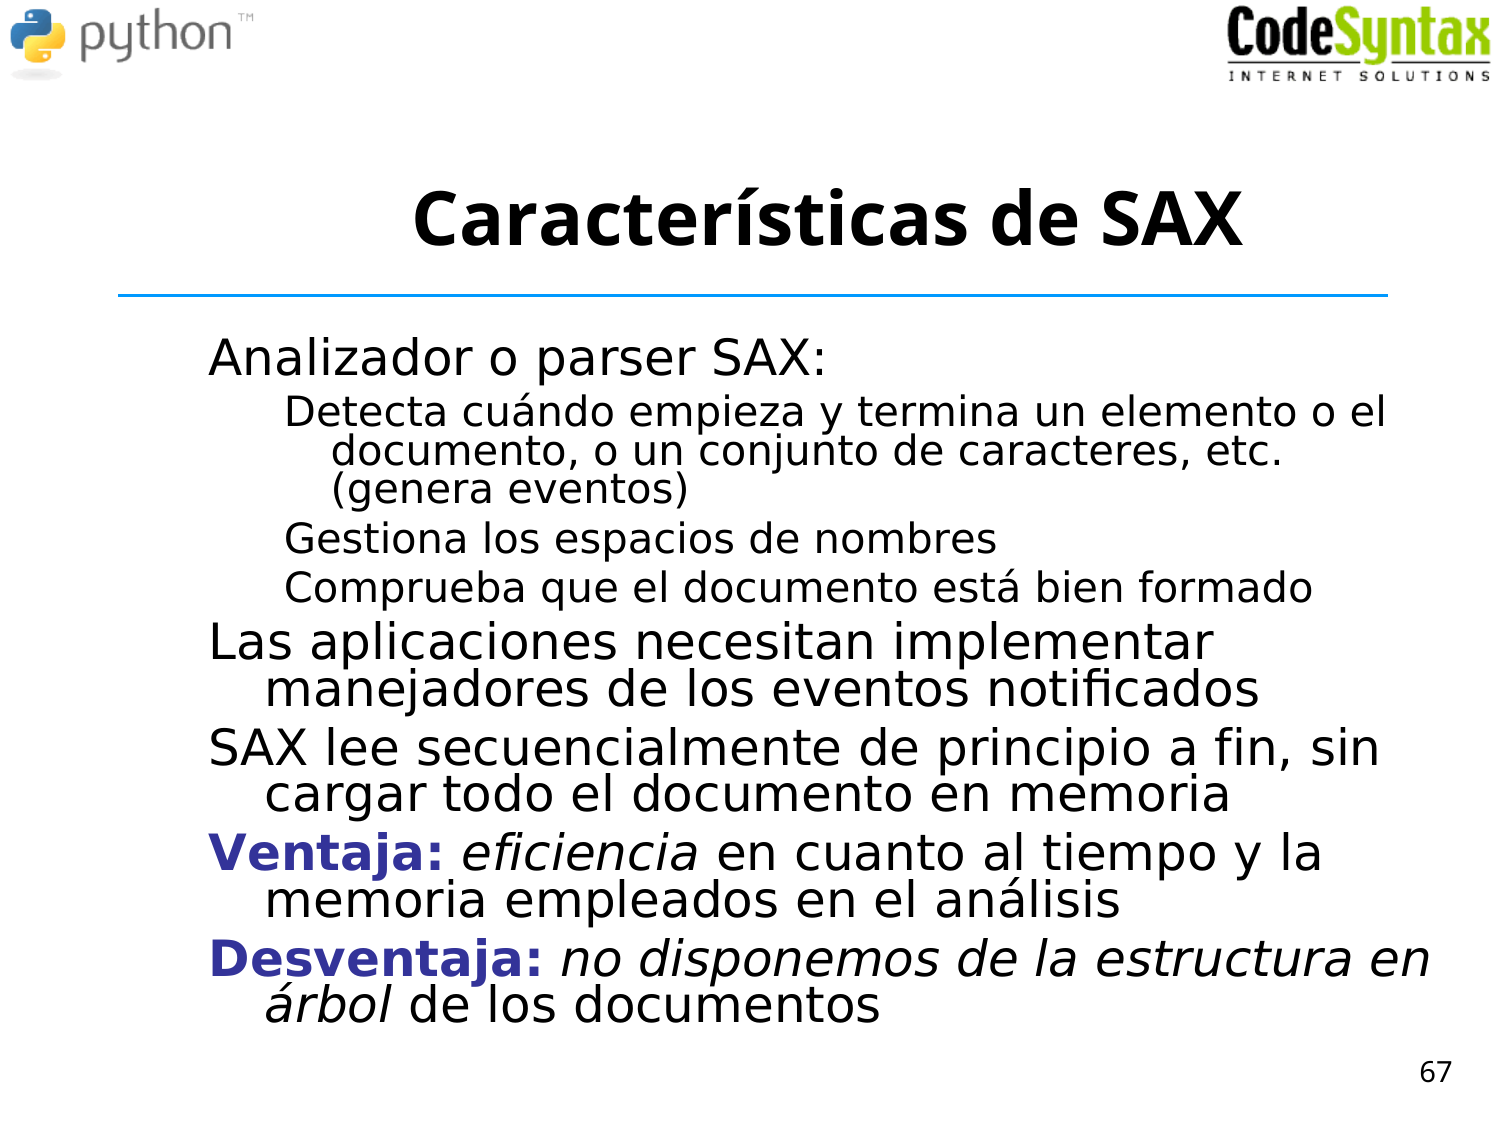

# Características de SAX
Analizador o parser SAX:
Detecta cuándo empieza y termina un elemento o el documento, o un conjunto de caracteres, etc. (genera eventos)
Gestiona los espacios de nombres
Comprueba que el documento está bien formado
Las aplicaciones necesitan implementar manejadores de los eventos notificados
SAX lee secuencialmente de principio a fin, sin cargar todo el documento en memoria
Ventaja: eficiencia en cuanto al tiempo y la memoria empleados en el análisis
Desventaja: no disponemos de la estructura en árbol de los documentos
67